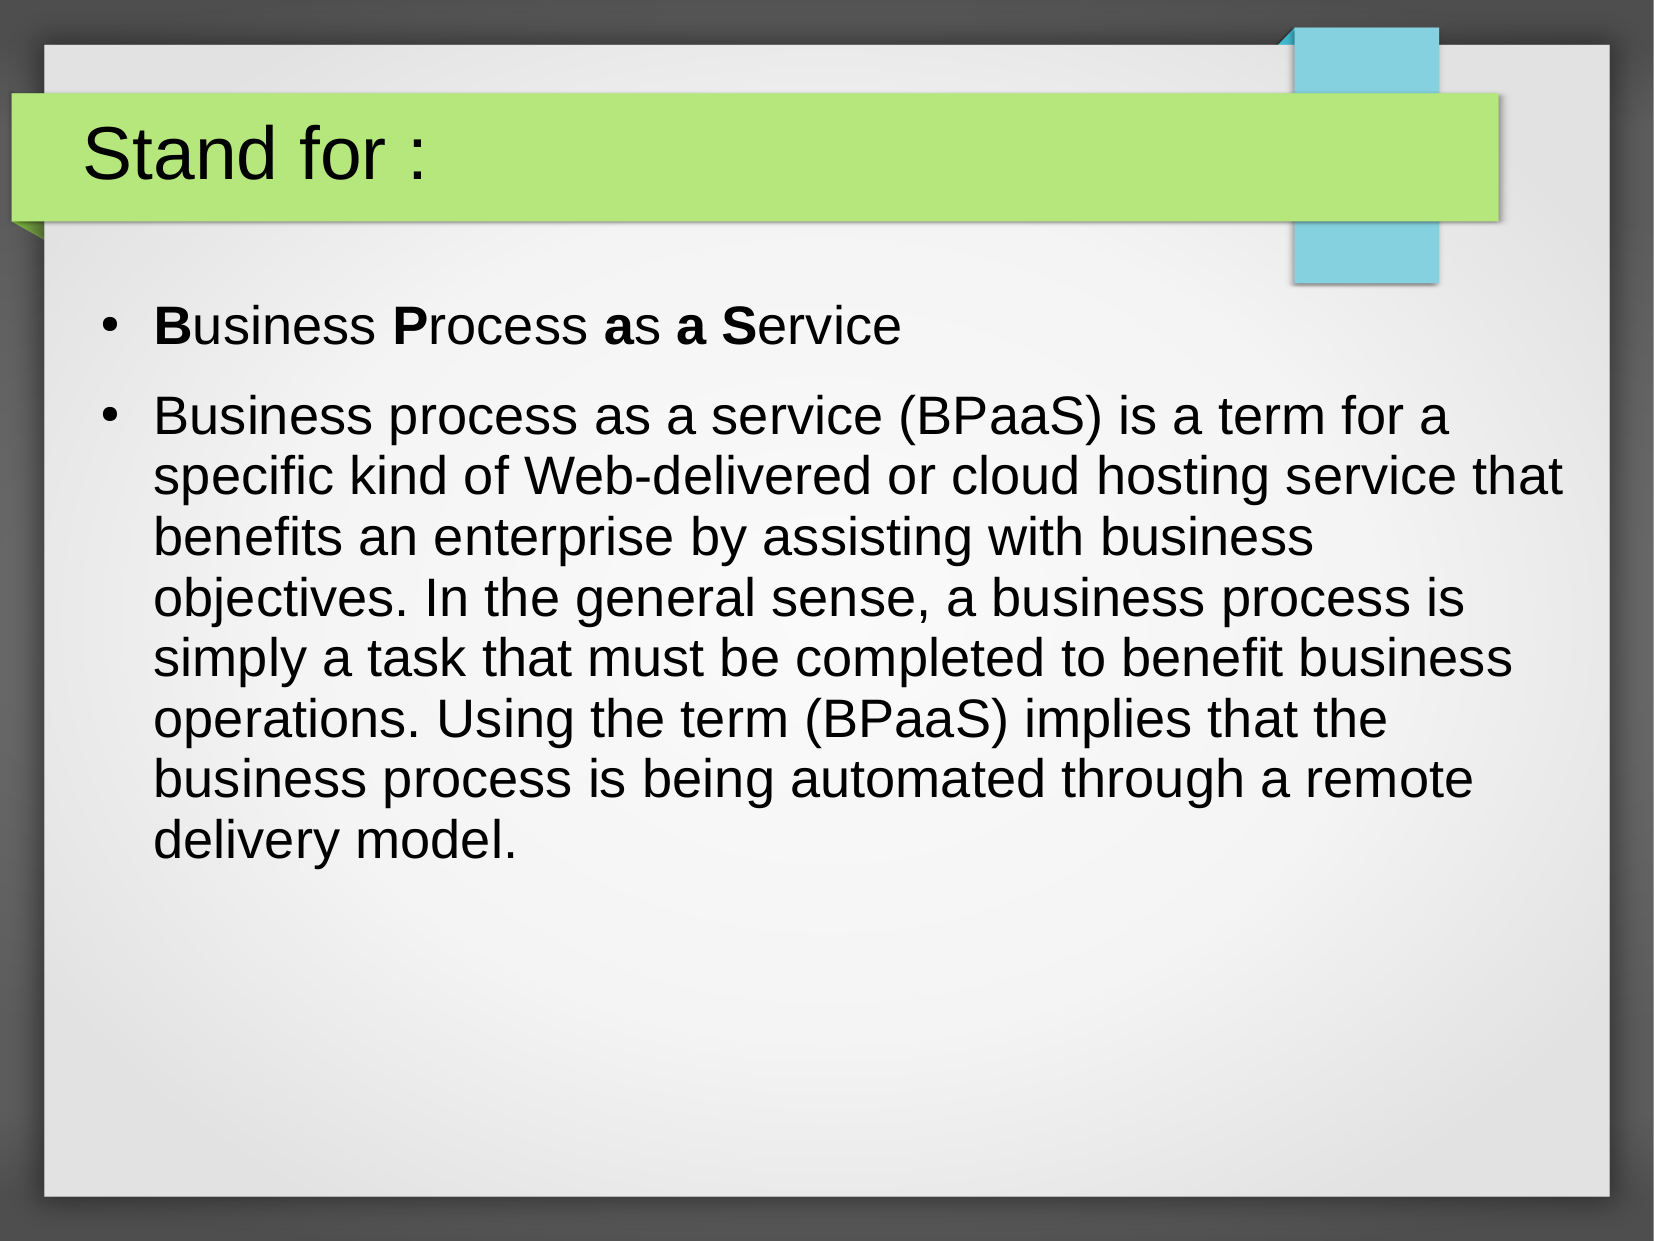

# Stand for :
Business Process as a Service
Business process as a service (BPaaS) is a term for a specific kind of Web-delivered or cloud hosting service that benefits an enterprise by assisting with business objectives. In the general sense, a business process is simply a task that must be completed to benefit business operations. Using the term (BPaaS) implies that the business process is being automated through a remote delivery model.